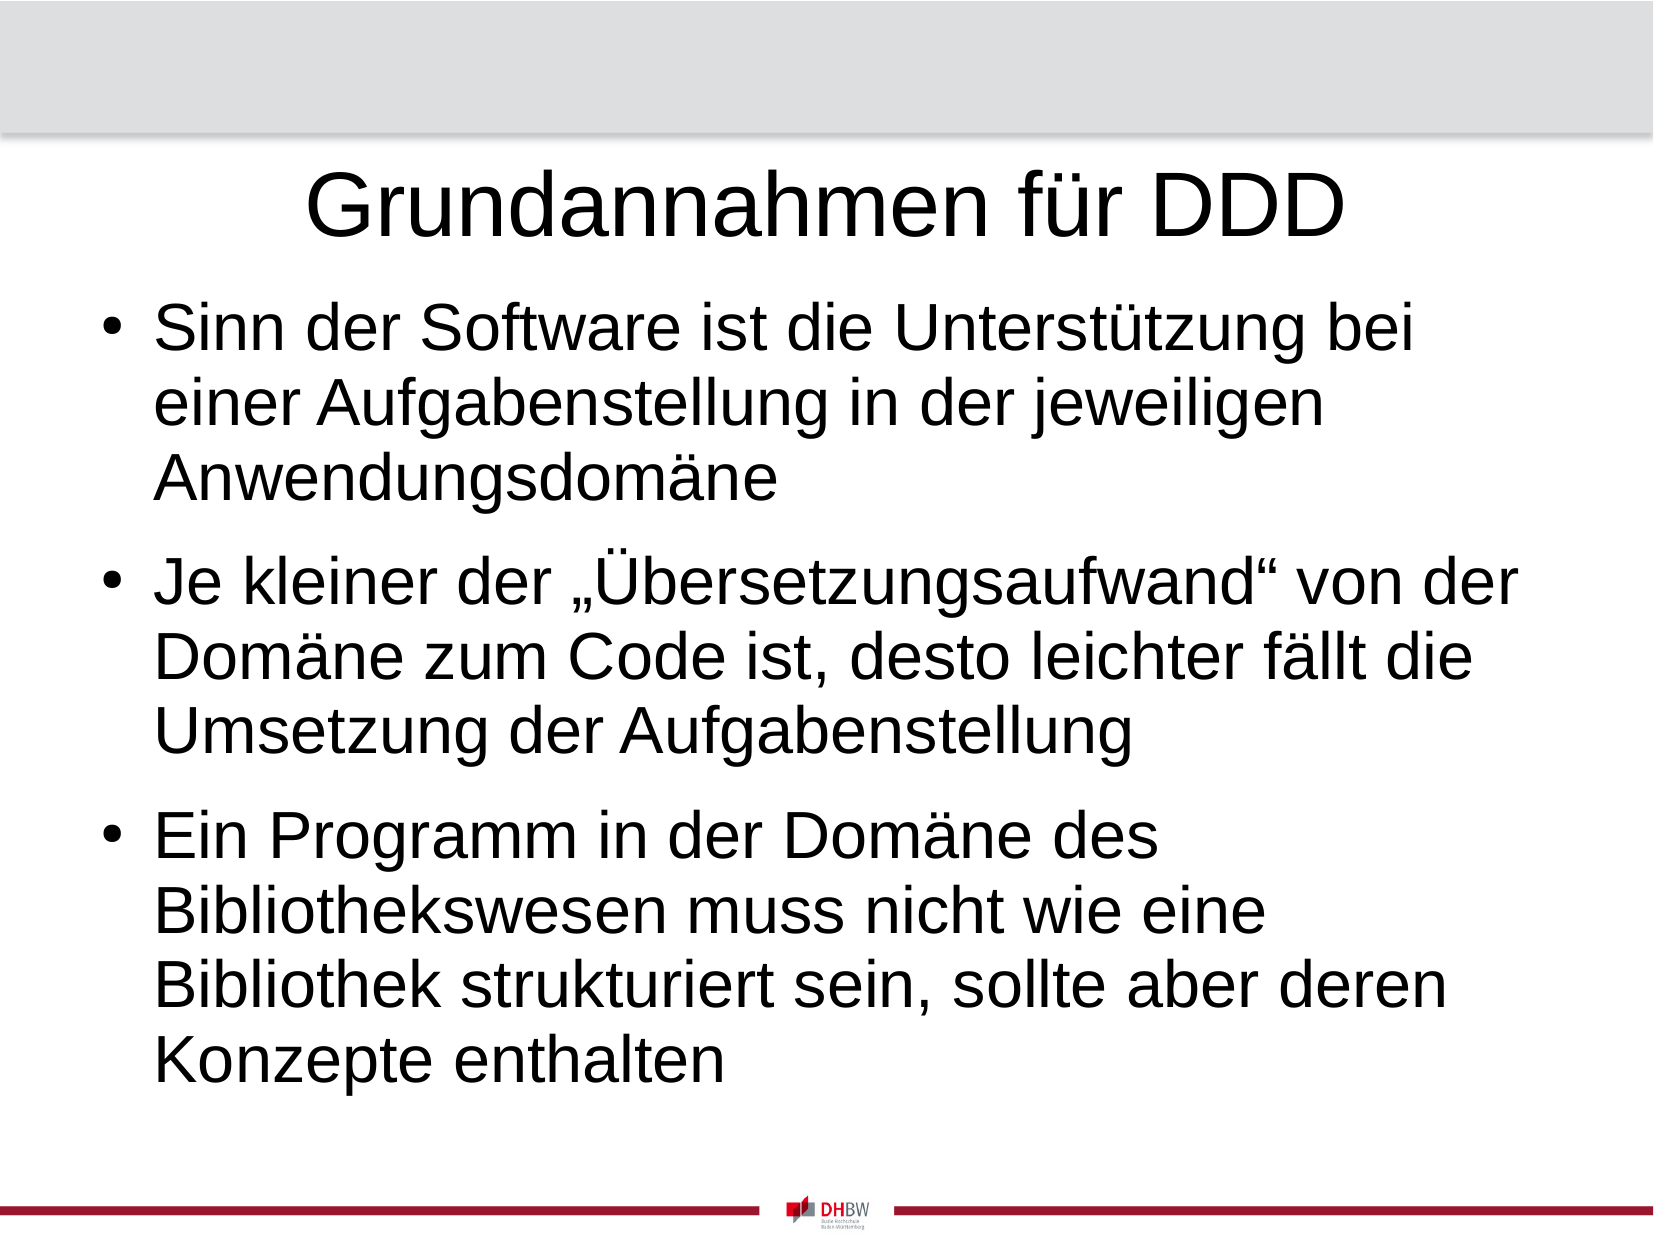

# Grundannahmen für DDD
Sinn der Software ist die Unterstützung bei einer Aufgabenstellung in der jeweiligen Anwendungsdomäne
Je kleiner der „Übersetzungsaufwand“ von der Domäne zum Code ist, desto leichter fällt die Umsetzung der Aufgabenstellung
Ein Programm in der Domäne des Bibliothekswesen muss nicht wie eine Bibliothek strukturiert sein, sollte aber deren Konzepte enthalten